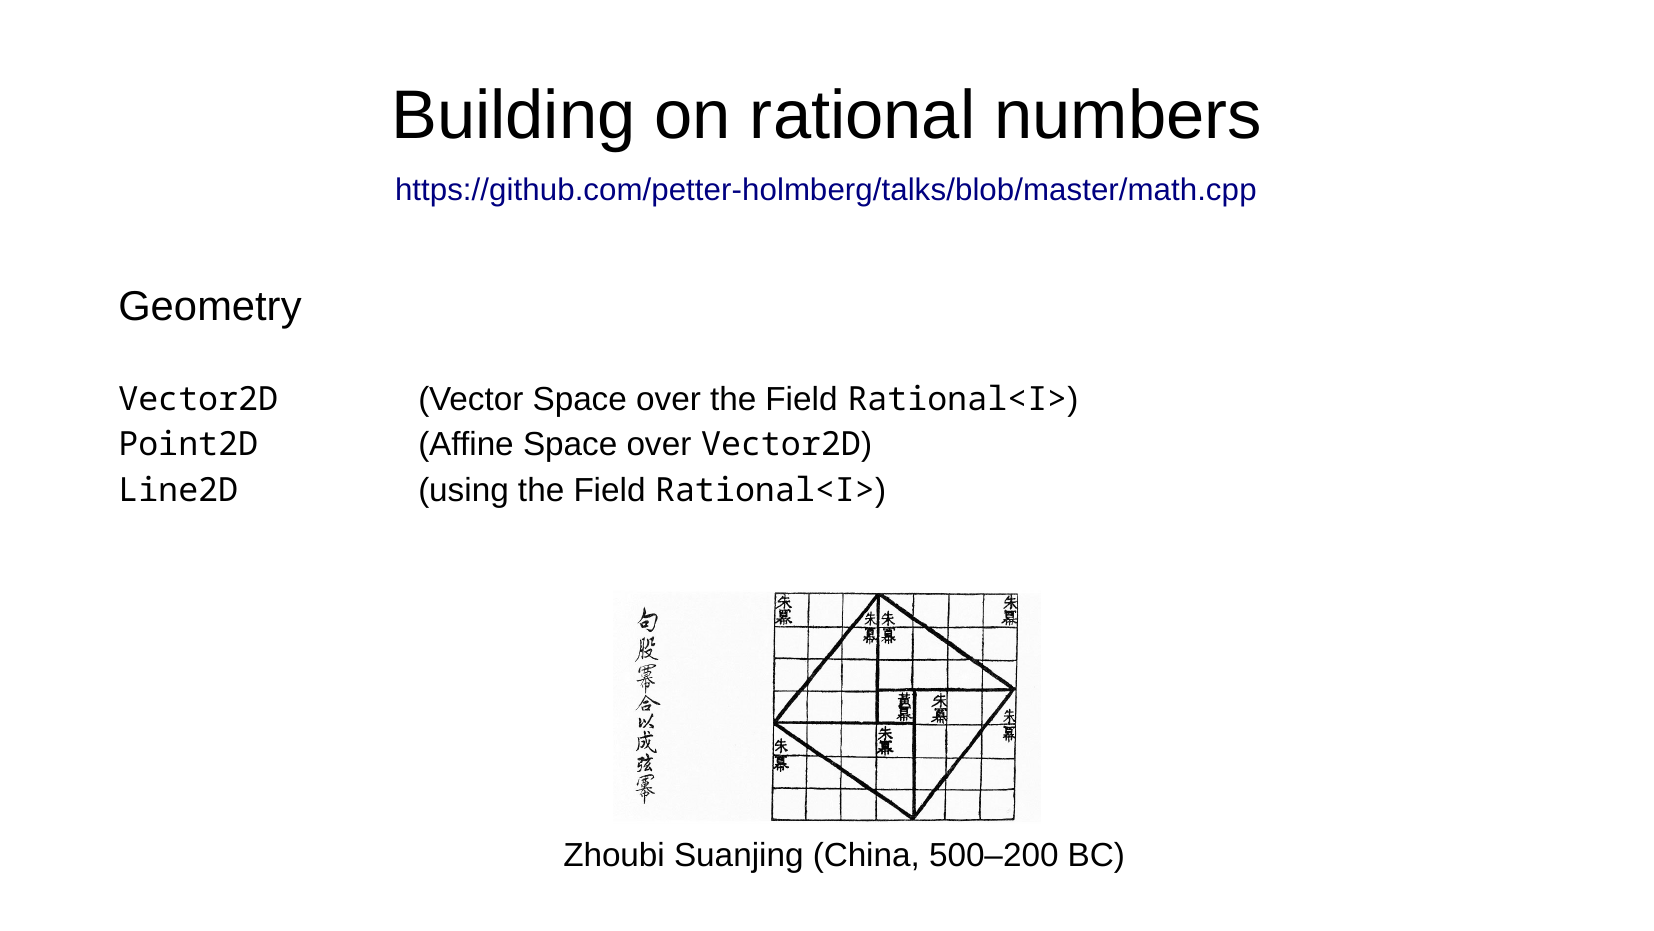

Building on rational numbers
Geometry
Vector2D		(Vector Space over the Field Rational<I>)
Point2D			(Affine Space over Vector2D)
Line2D			(using the Field Rational<I>)
# https://github.com/petter-holmberg/talks/blob/master/math.cpp
Zhoubi Suanjing (China, 500–200 BC)